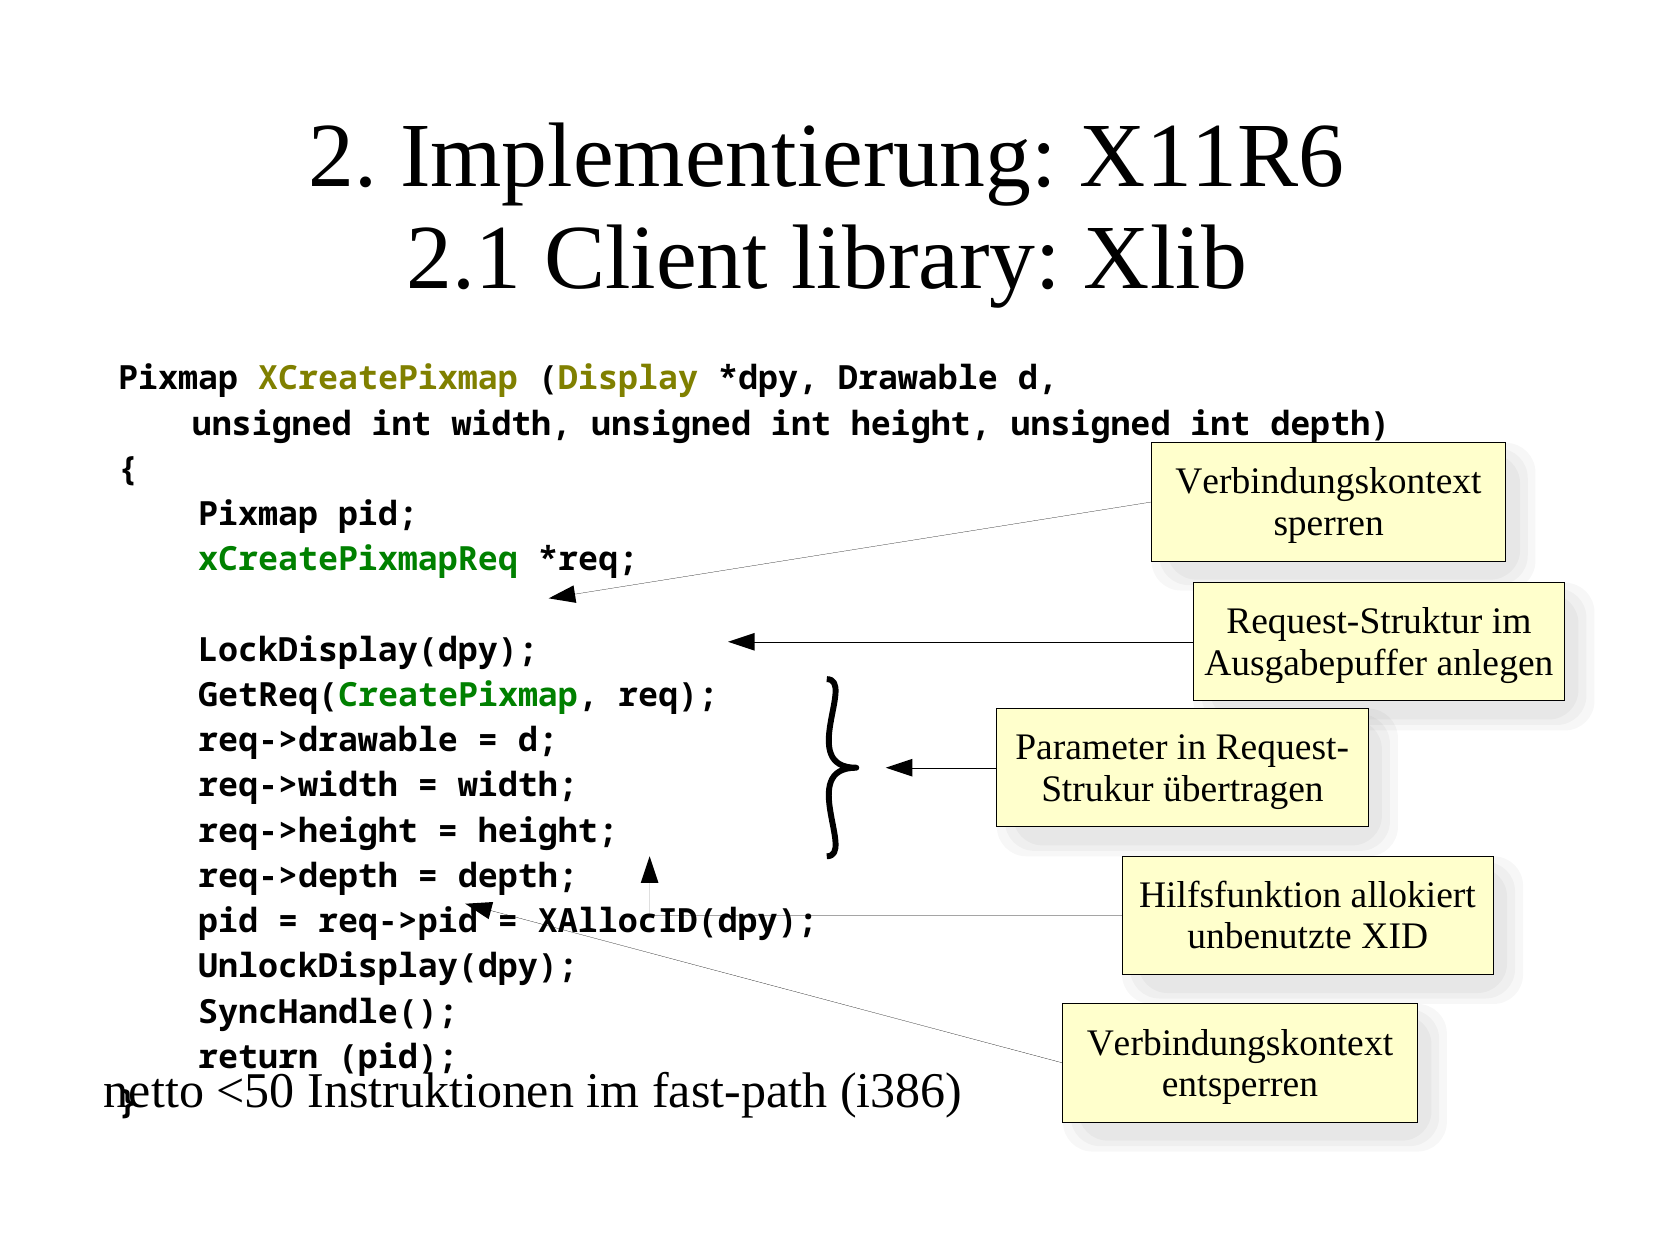

# 2. Implementierung: X11R6 2.1 Client library: Xlib
Pixmap XCreatePixmap (Display *dpy, Drawable d,
	unsigned int width, unsigned int height, unsigned int depth)
{
 Pixmap pid;
 xCreatePixmapReq *req;
 LockDisplay(dpy);
 GetReq(CreatePixmap, req);
 req->drawable = d;
 req->width = width;
 req->height = height;
 req->depth = depth;
 pid = req->pid = XAllocID(dpy);
 UnlockDisplay(dpy);
 SyncHandle();
 return (pid);
}
Verbindungskontext
sperren
Request-Struktur im
Ausgabepuffer anlegen
Parameter in Request-
Strukur übertragen
Hilfsfunktion allokiert
unbenutzte XID
Verbindungskontext
entsperren
netto <50 Instruktionen im fast-path (i386)